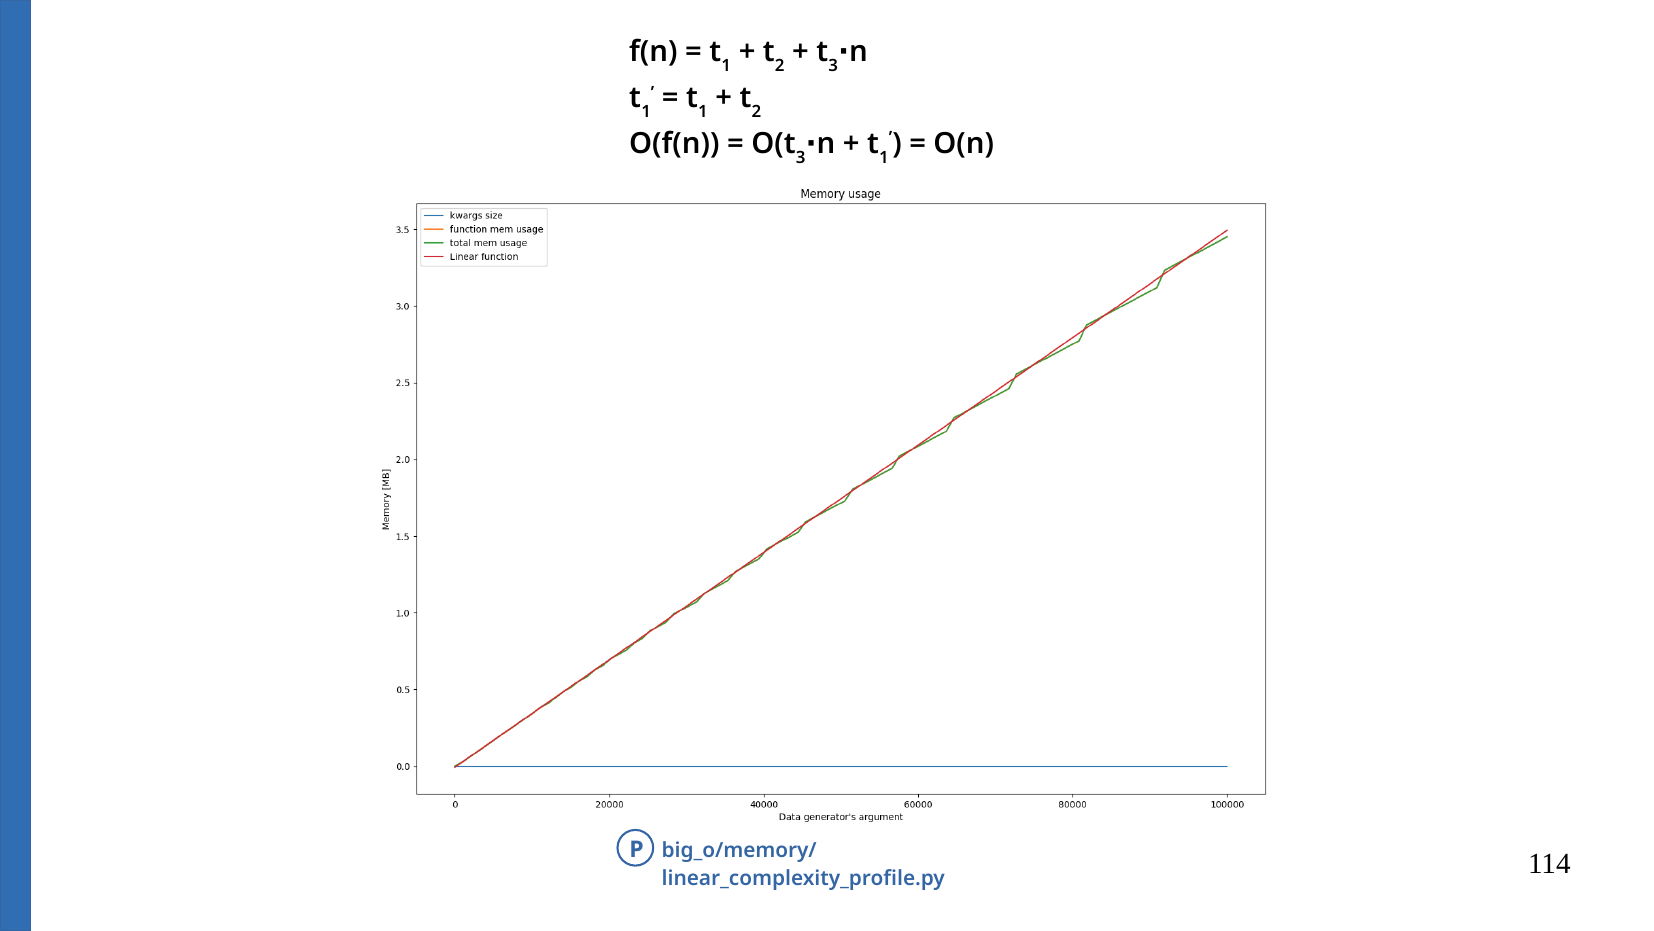

f(n) = t1 + t2 + t3⋅n
t1’ = t1 + t2
O(f(n)) = O(t3⋅n + t1’) = O(n)
P
big_o/memory/linear_complexity_profile.py
114